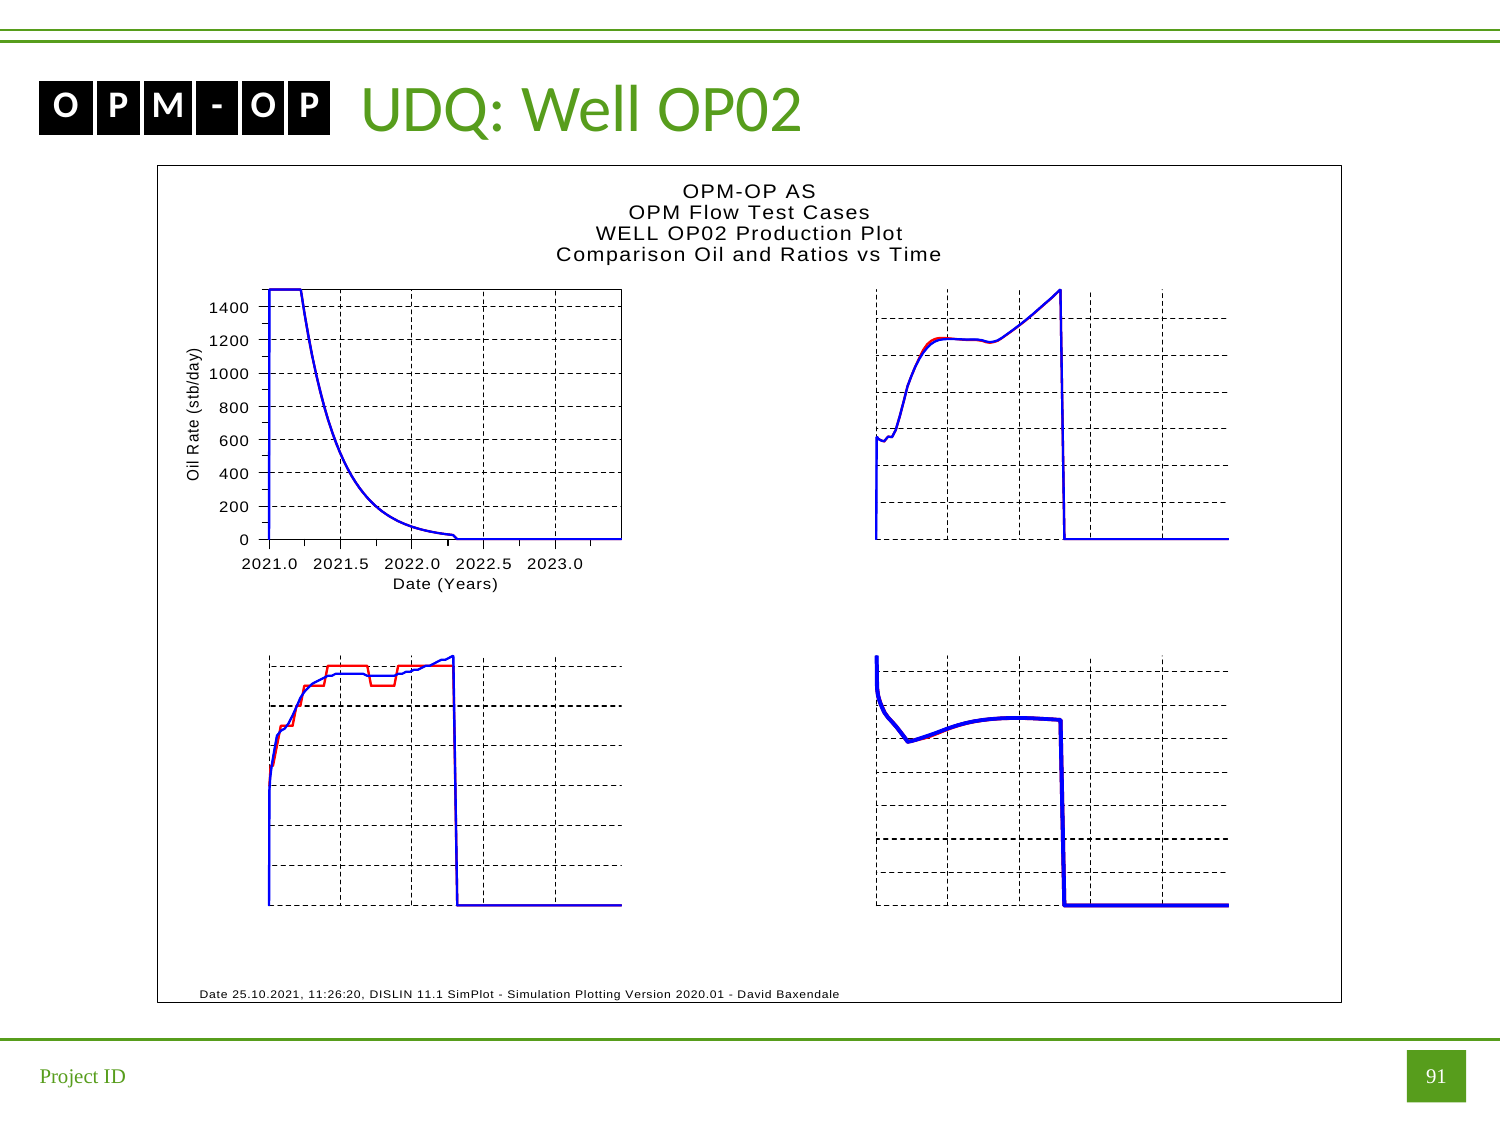

# UDQ: well OP02
Project ID
91